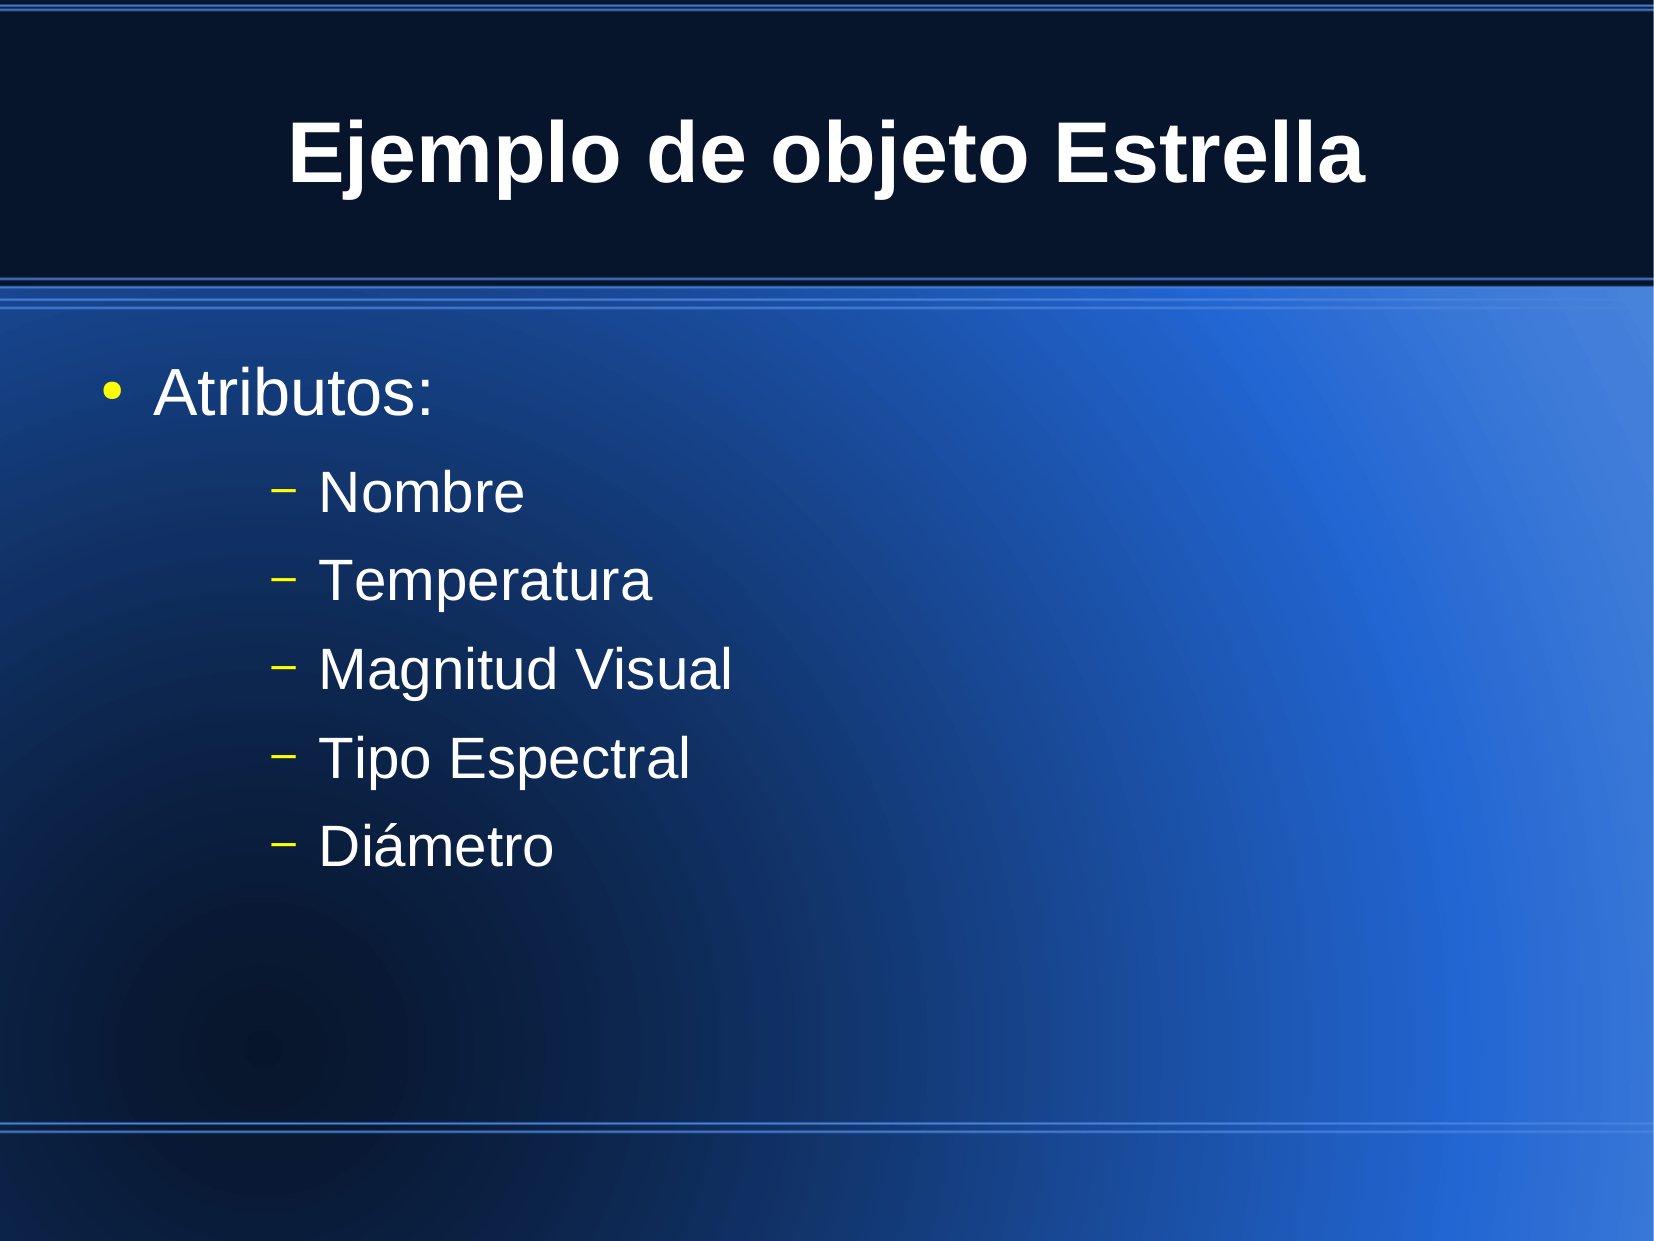

# Ejemplo de objeto Estrella
Atributos:
Nombre
Temperatura
Magnitud Visual
Tipo Espectral
Diámetro